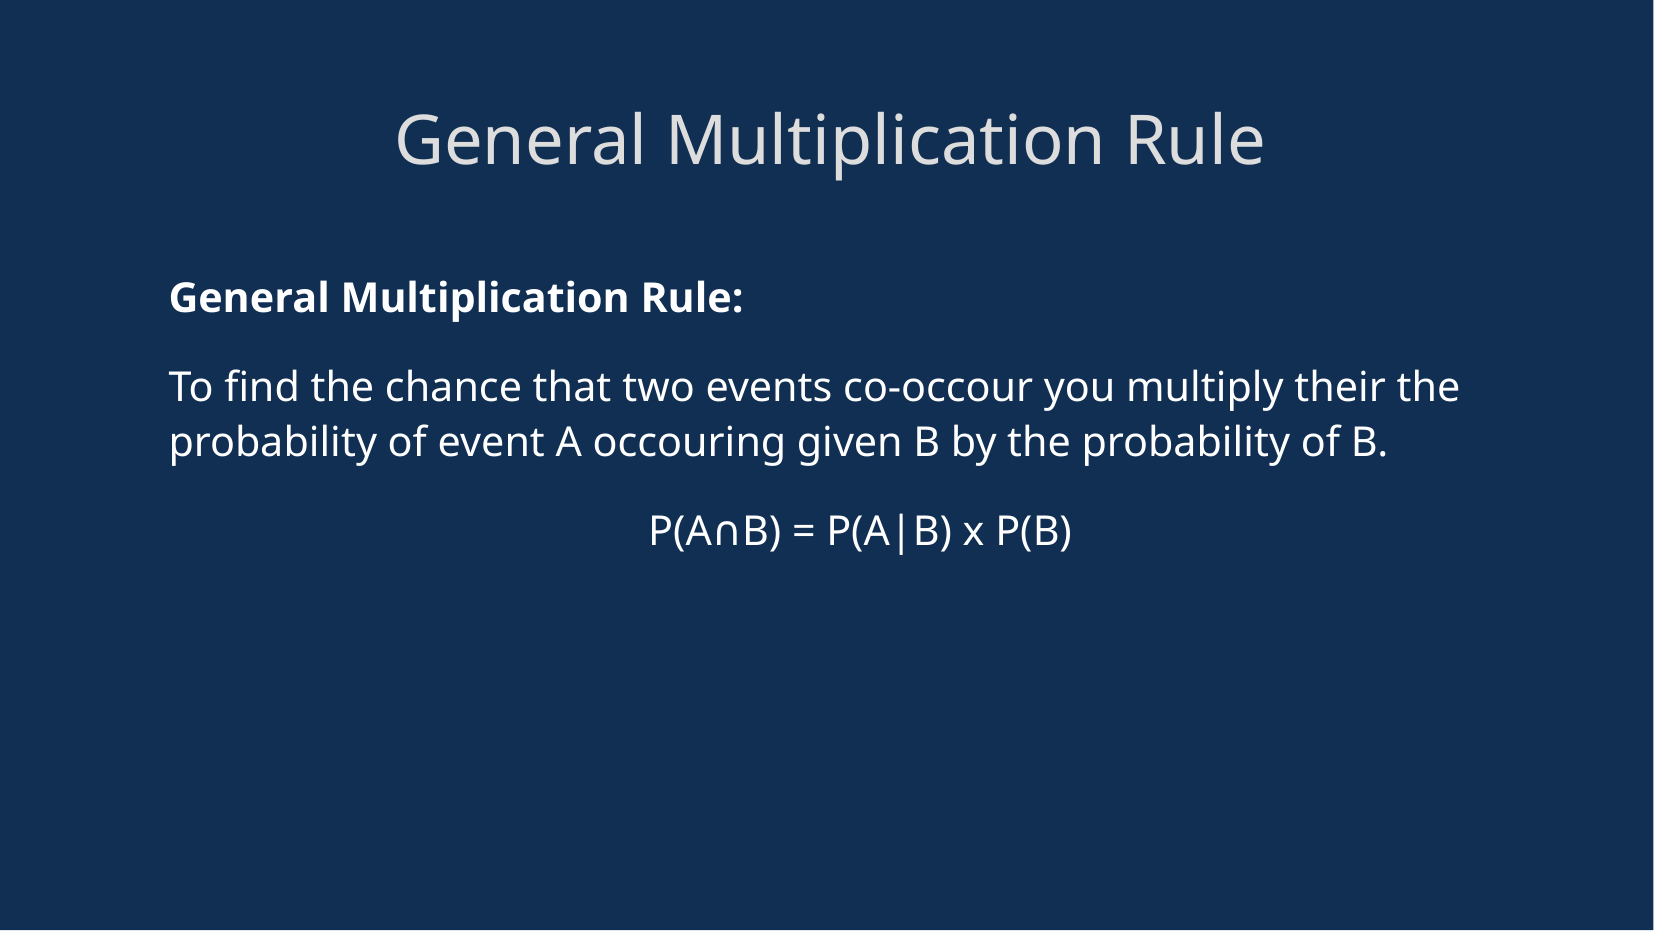

# General Multiplication Rule
General Multiplication Rule:
To find the chance that two events co-occour you multiply their the probability of event A occouring given B by the probability of B.
P(A∩B) = P(A|B) x P(B)